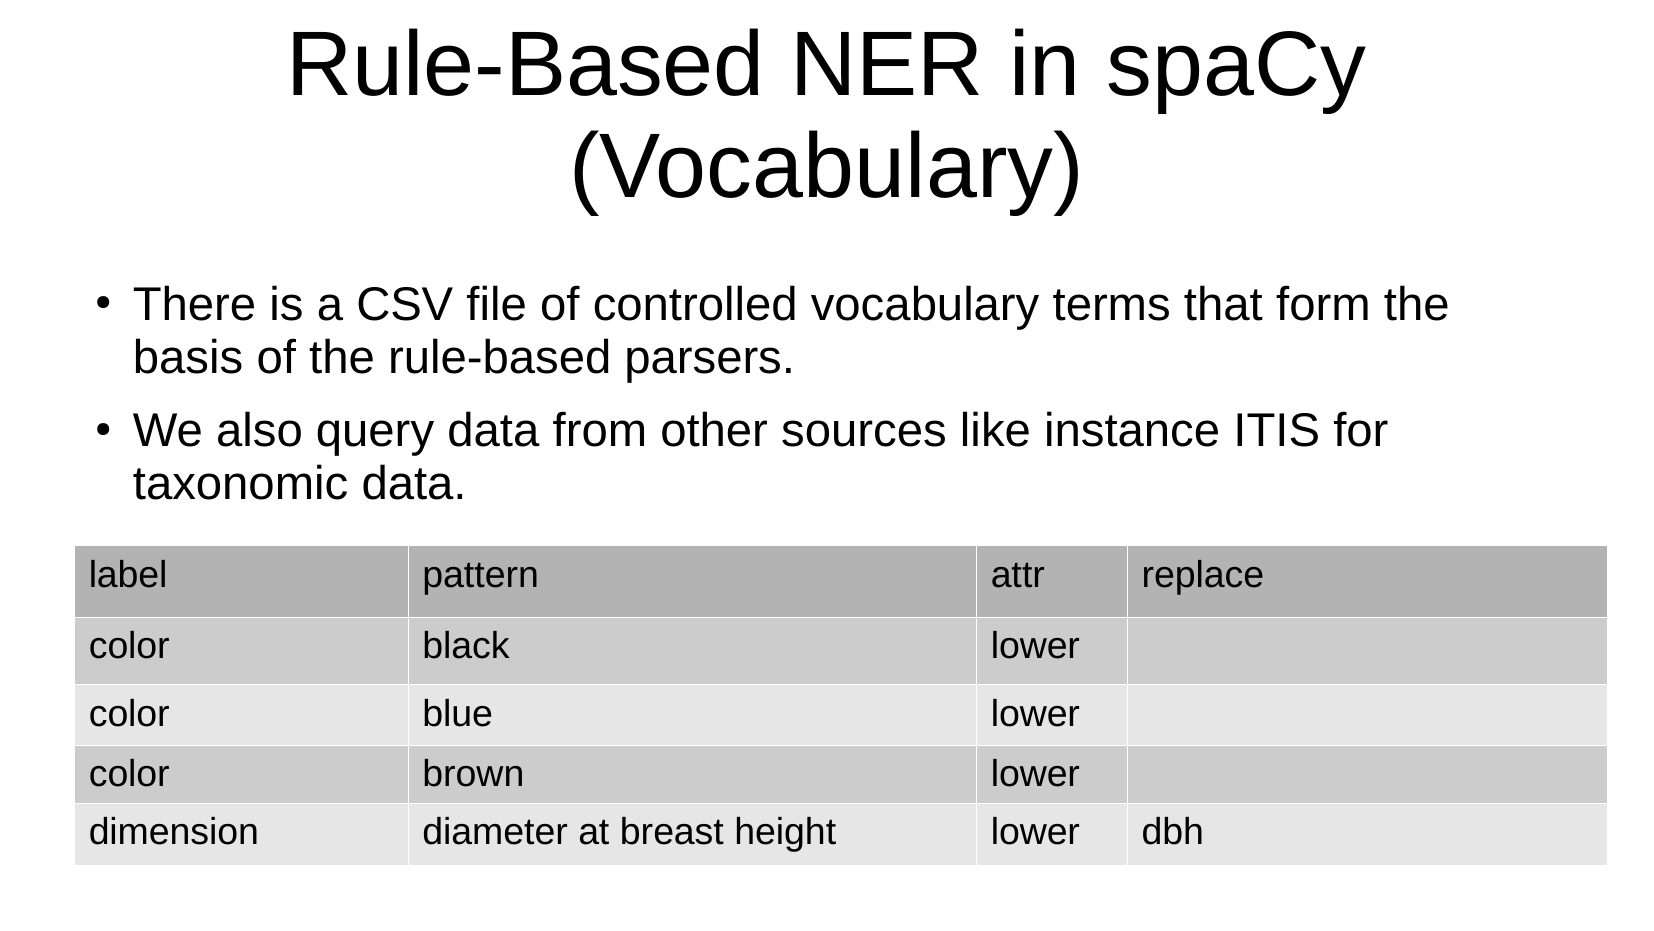

# Rule-Based NER in spaCy (Vocabulary)
There is a CSV file of controlled vocabulary terms that form the basis of the rule-based parsers.
We also query data from other sources like instance ITIS for taxonomic data.
| label | pattern | attr | replace |
| --- | --- | --- | --- |
| color | black | lower | |
| color | blue | lower | |
| color | brown | lower | |
| dimension | diameter at breast height | lower | dbh |